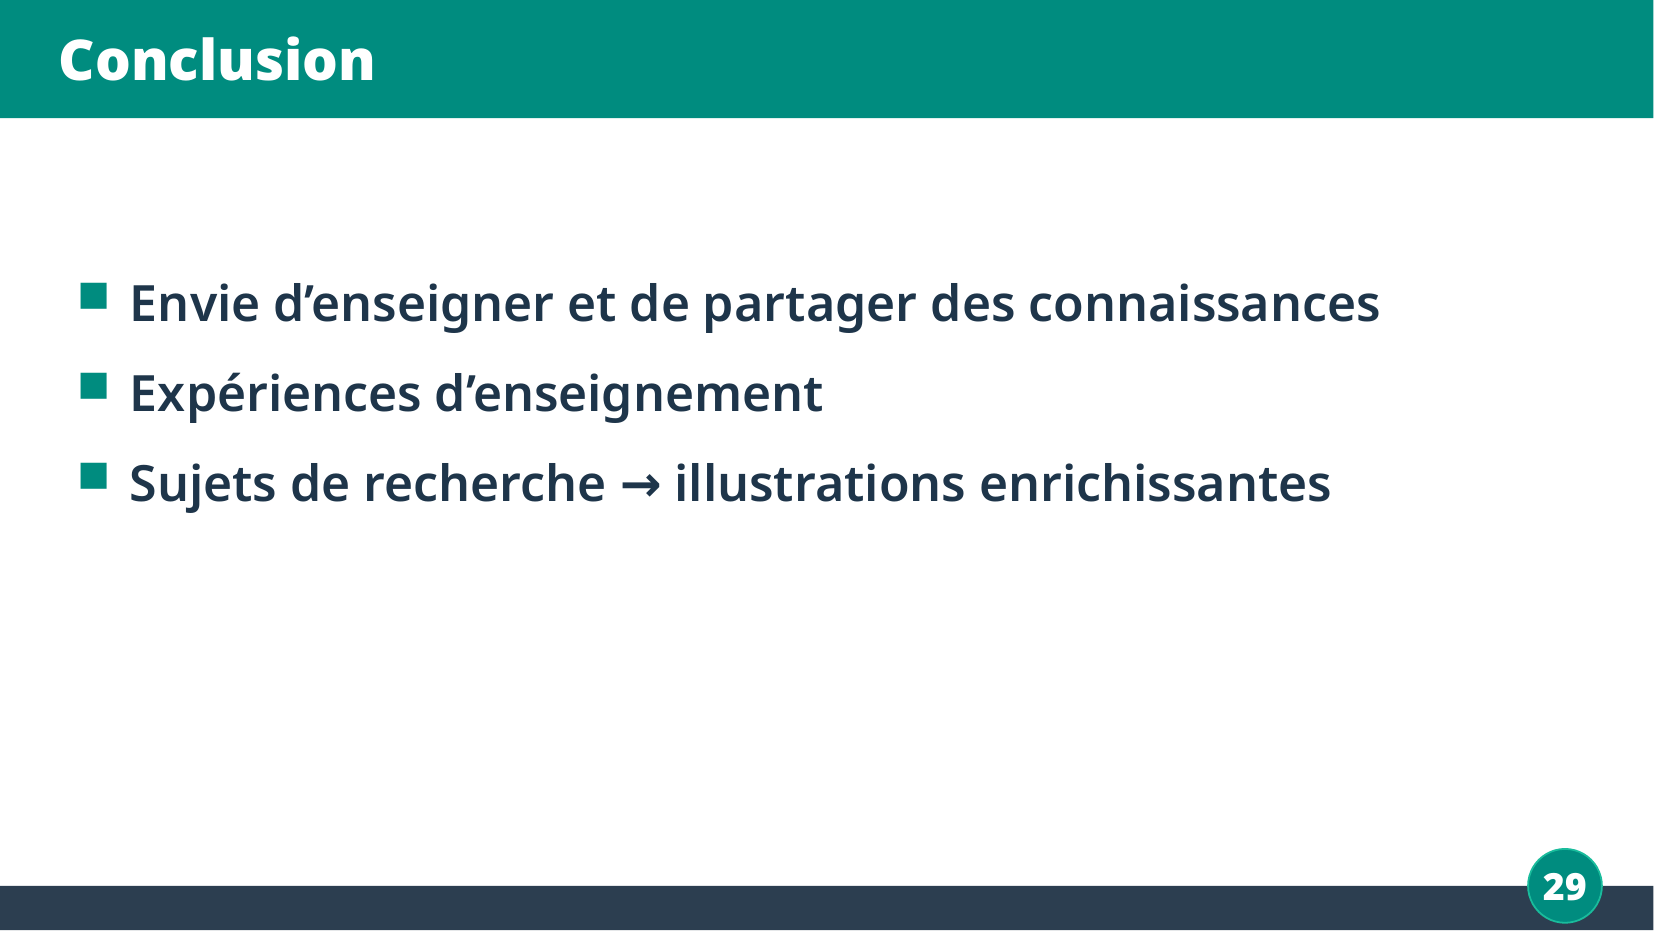

# Conclusion
Envie d’enseigner et de partager des connaissances
Expériences d’enseignement
Sujets de recherche → illustrations enrichissantes